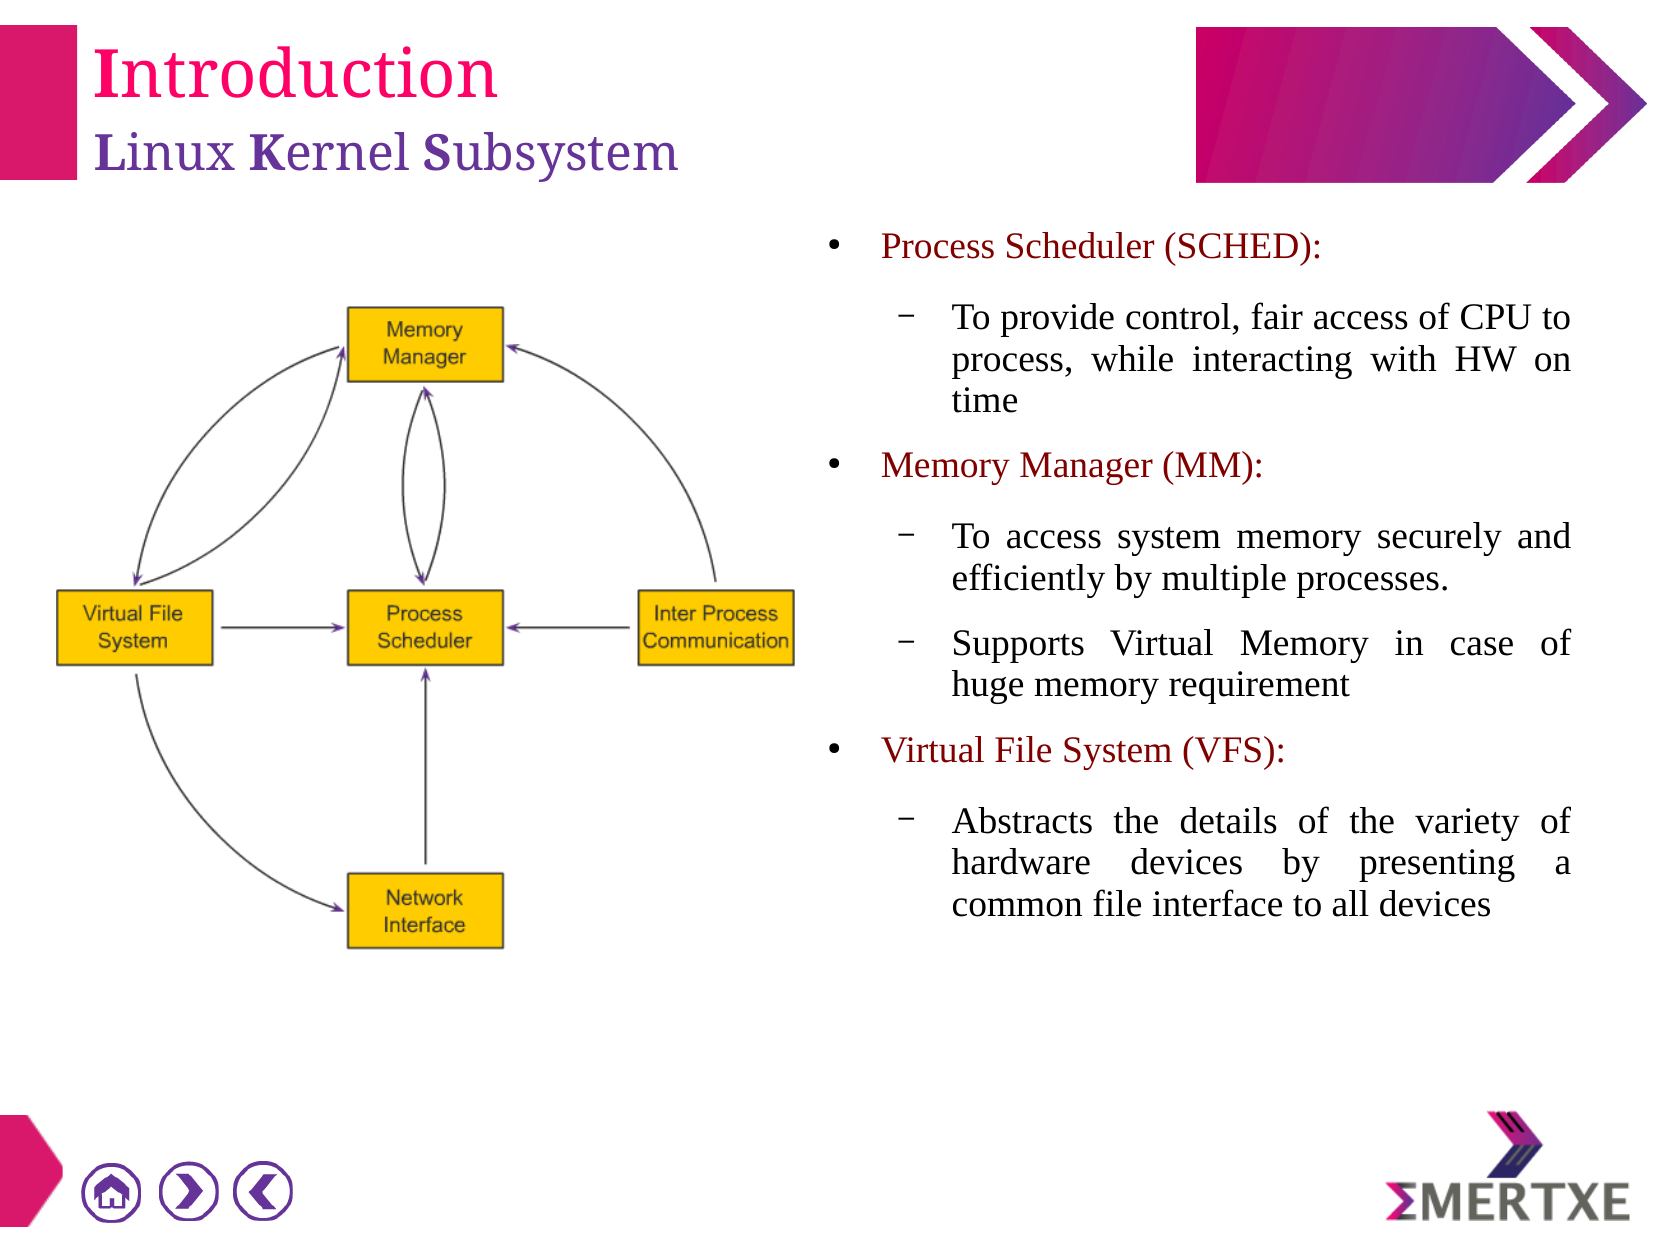

# Introduction Linux Kernel Subsystem
Process Scheduler (SCHED):
To provide control, fair access of CPU to process, while interacting with HW on time
Memory Manager (MM):
To access system memory securely and efficiently by multiple processes.
Supports Virtual Memory in case of huge memory requirement
Virtual File System (VFS):
Abstracts the details of the variety of hardware devices by presenting a common file interface to all devices